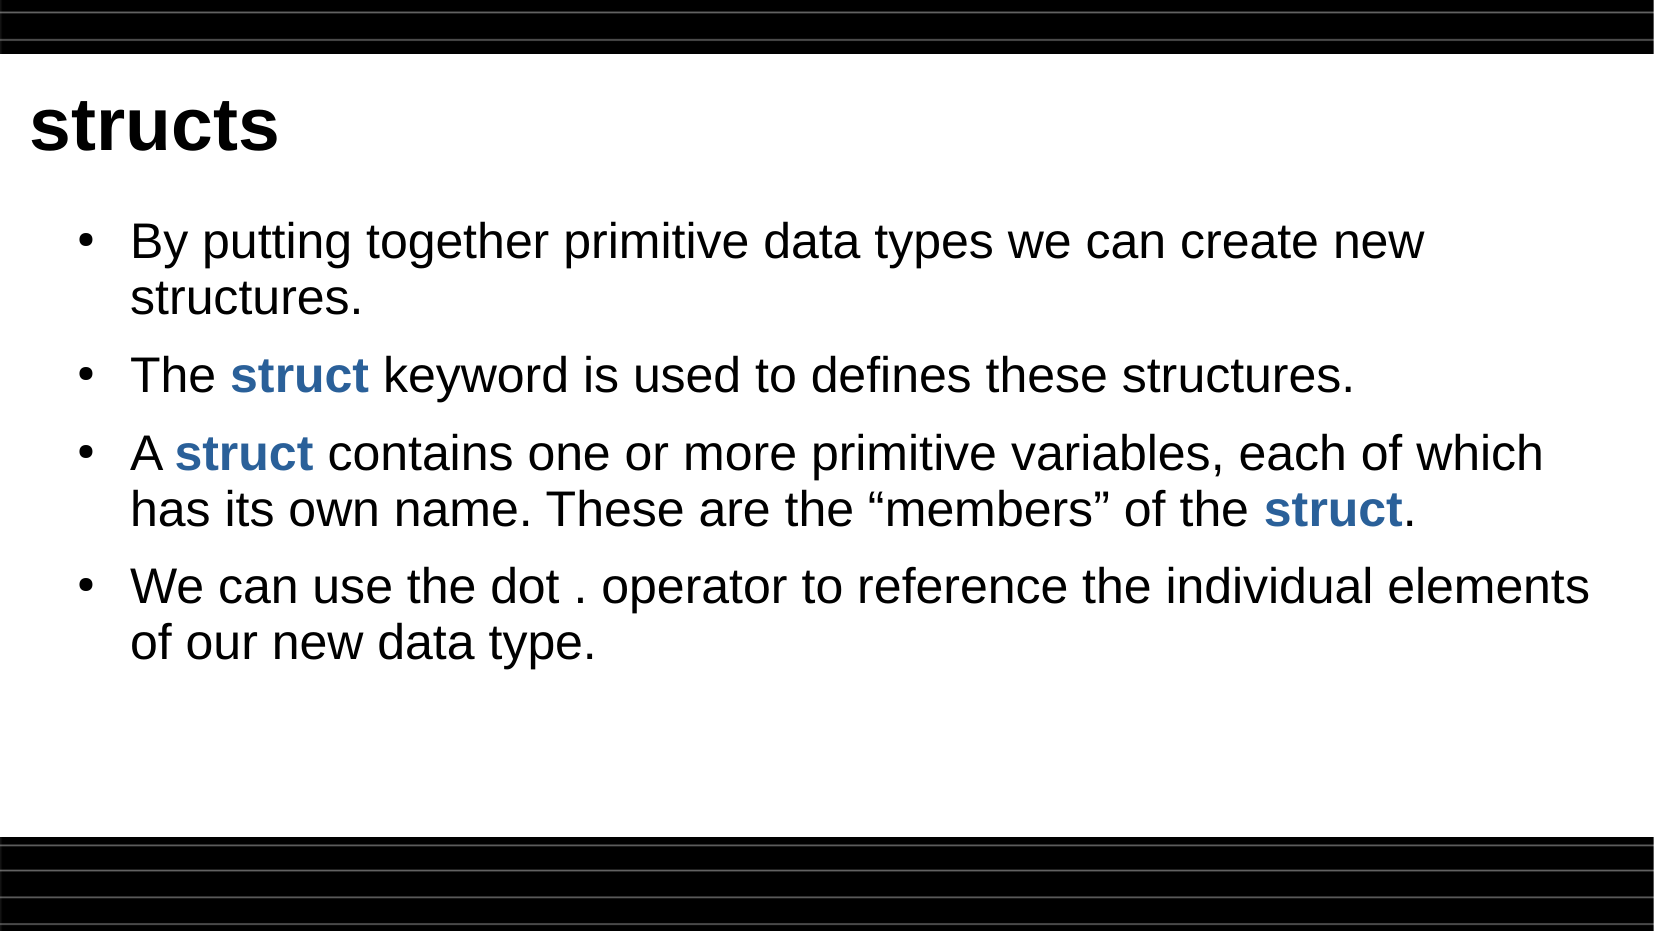

structs
# By putting together primitive data types we can create new structures.
The struct keyword is used to defines these structures.
A struct contains one or more primitive variables, each of which has its own name. These are the “members” of the struct.
We can use the dot . operator to reference the individual elements of our new data type.